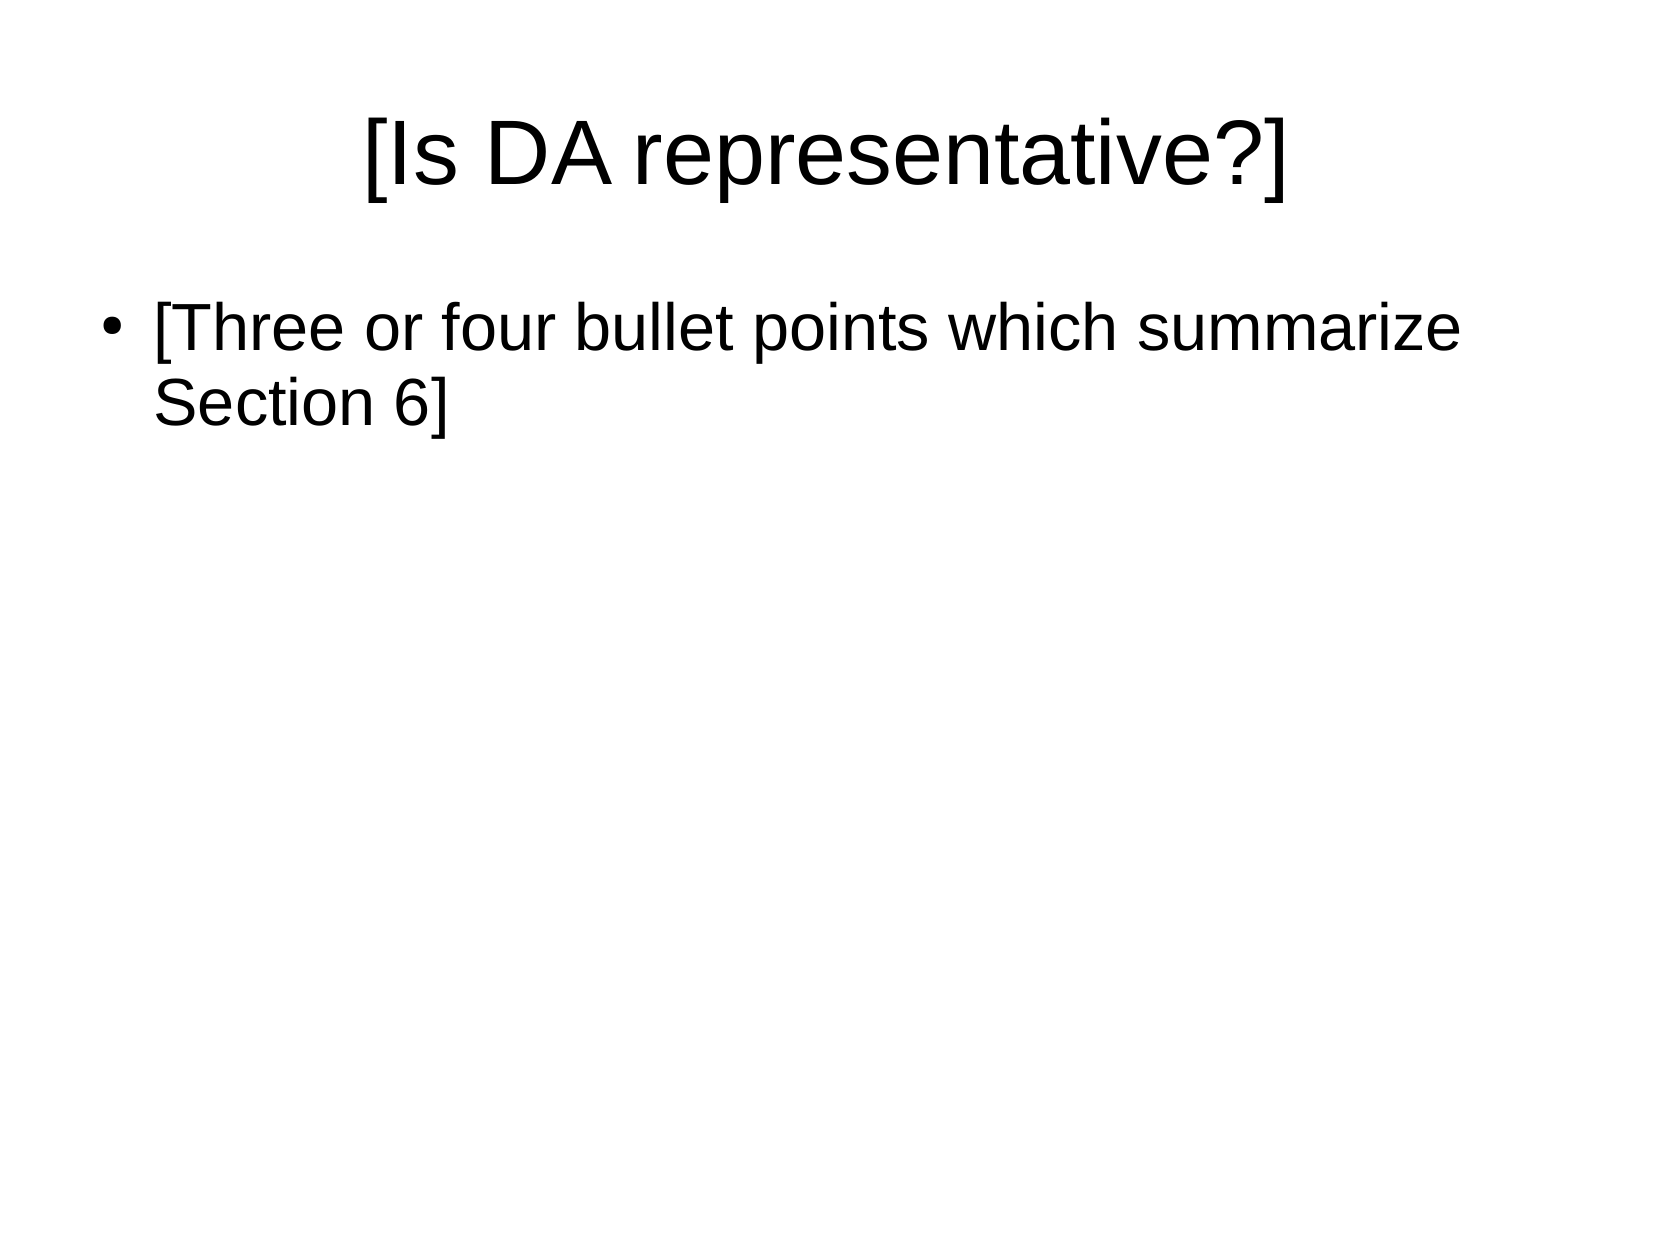

# [Is DA representative?]
[Three or four bullet points which summarize Section 6]